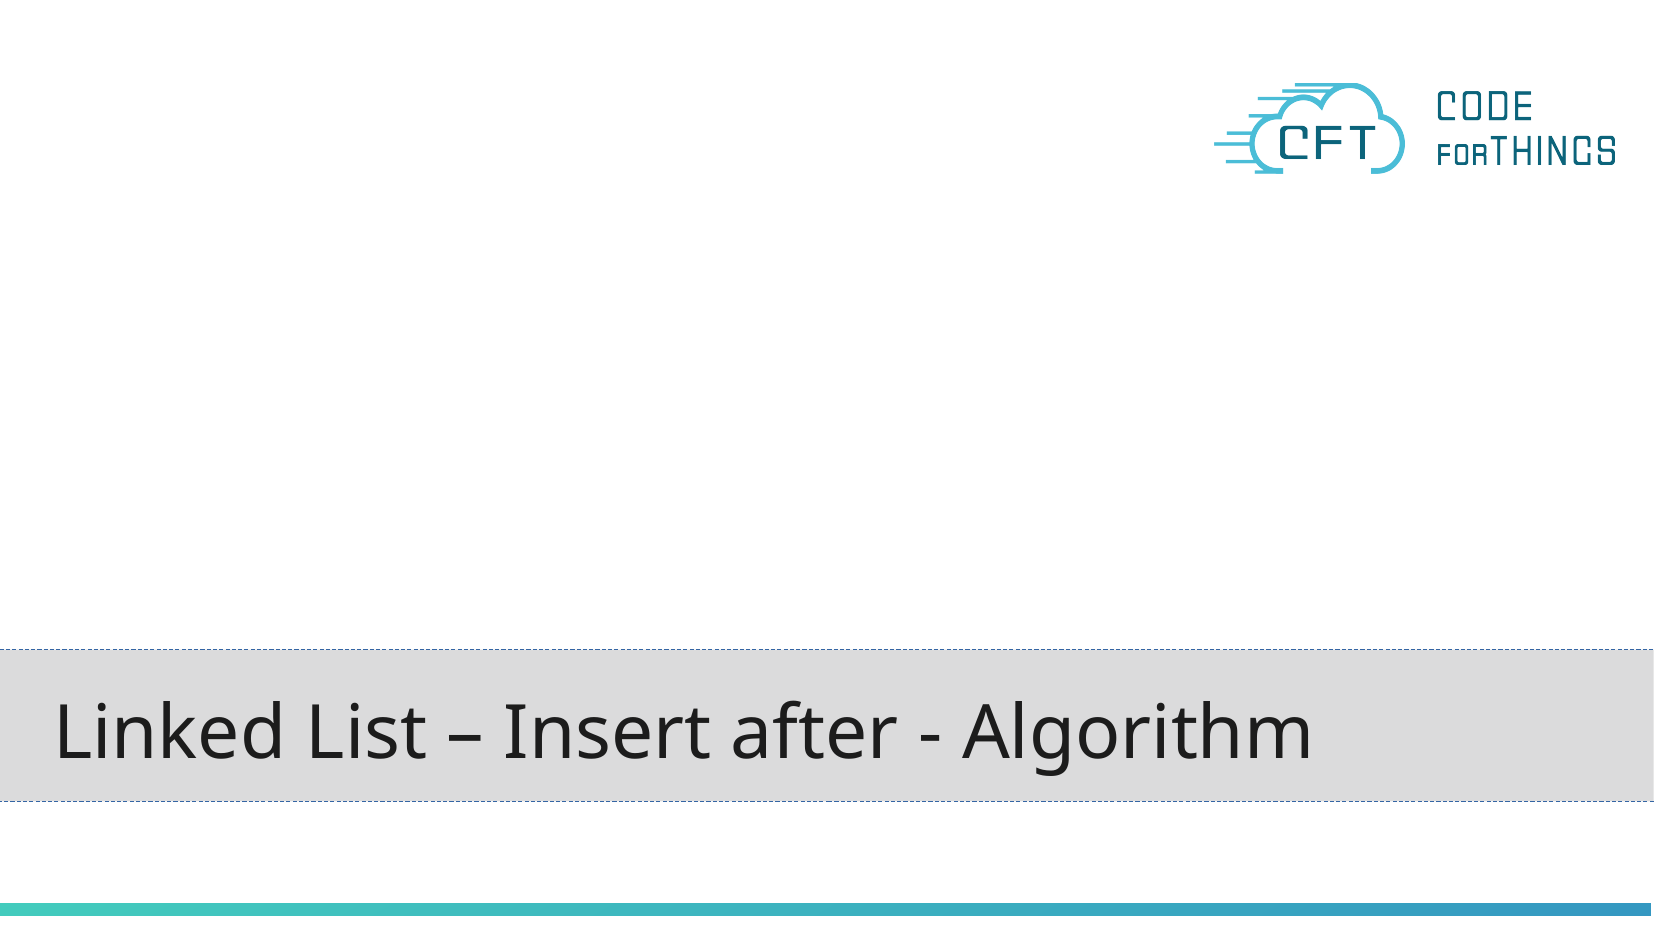

# Linked List – Insert after - Algorithm